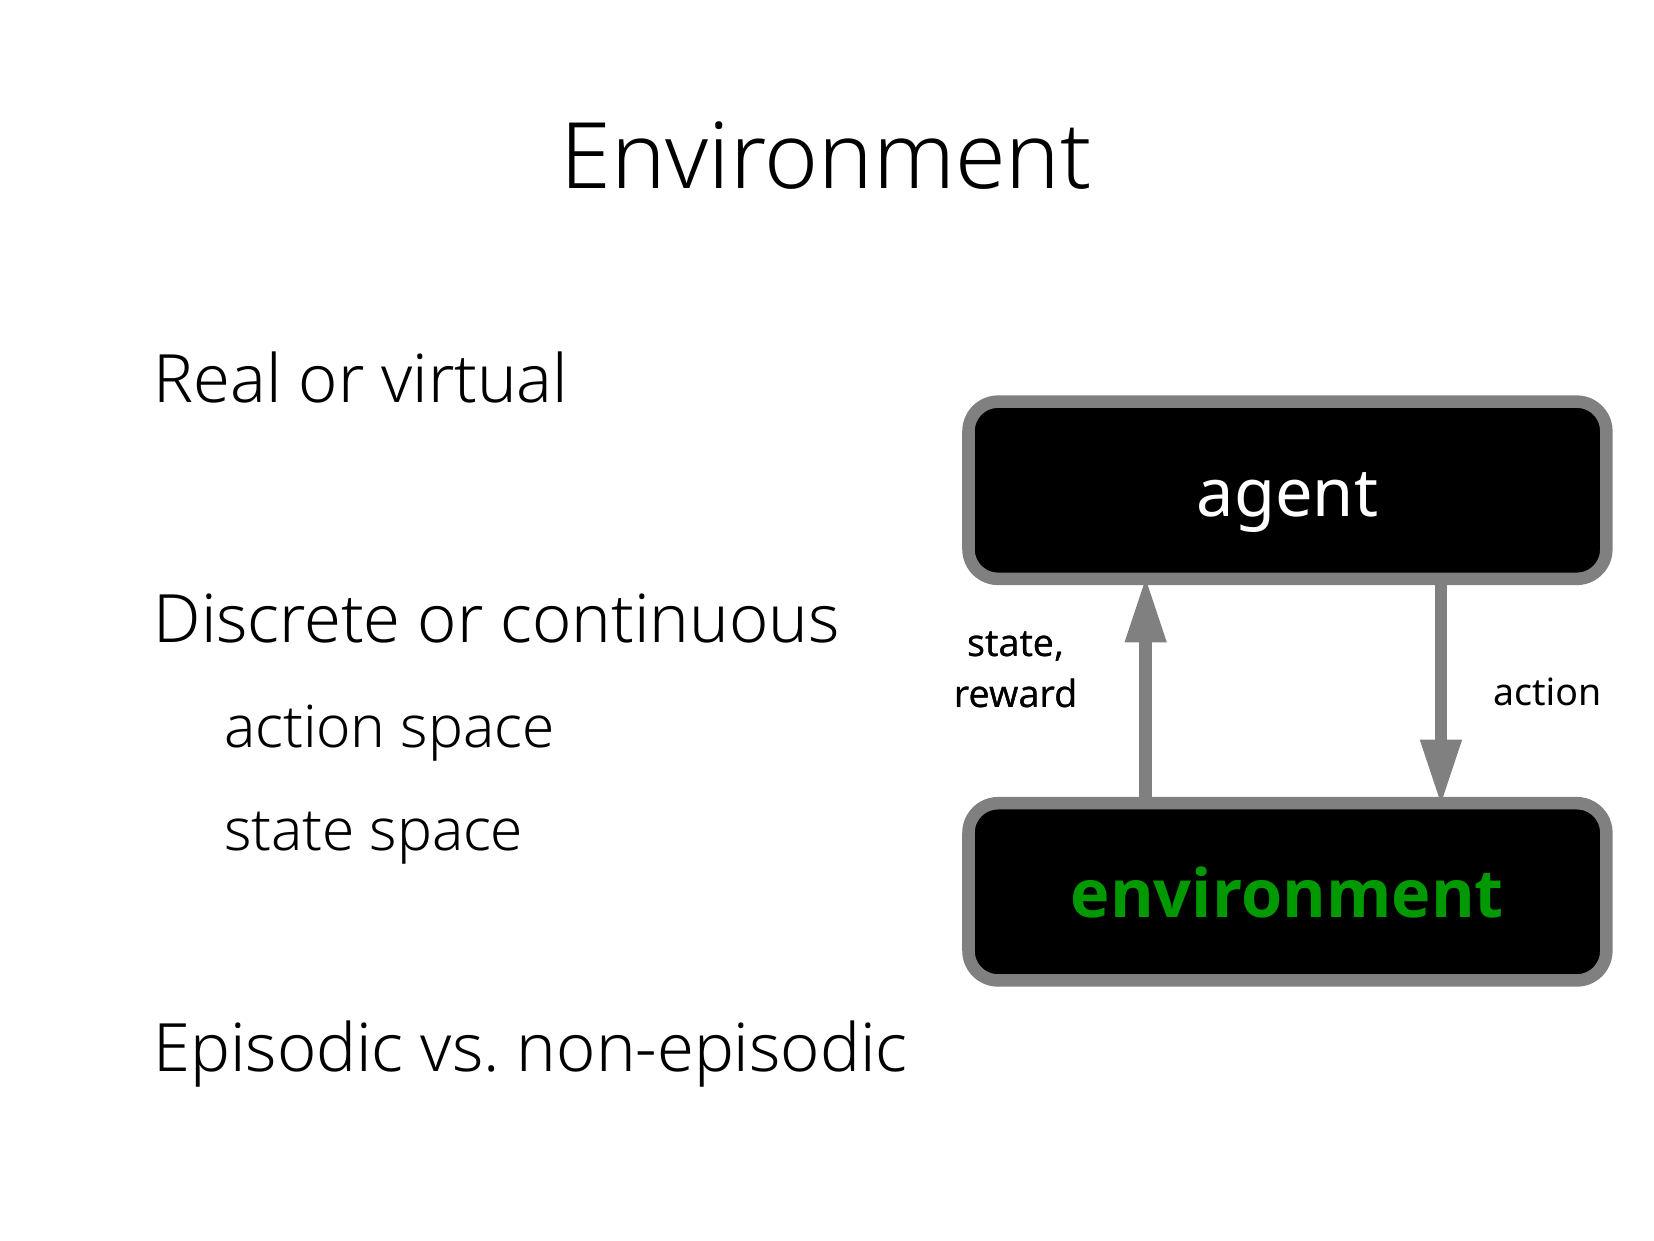

# Environment
Real or virtual
Discrete or continuous
action space
state space
Episodic vs. non-episodic
agent
state,
reward
state,
reward
action
environment